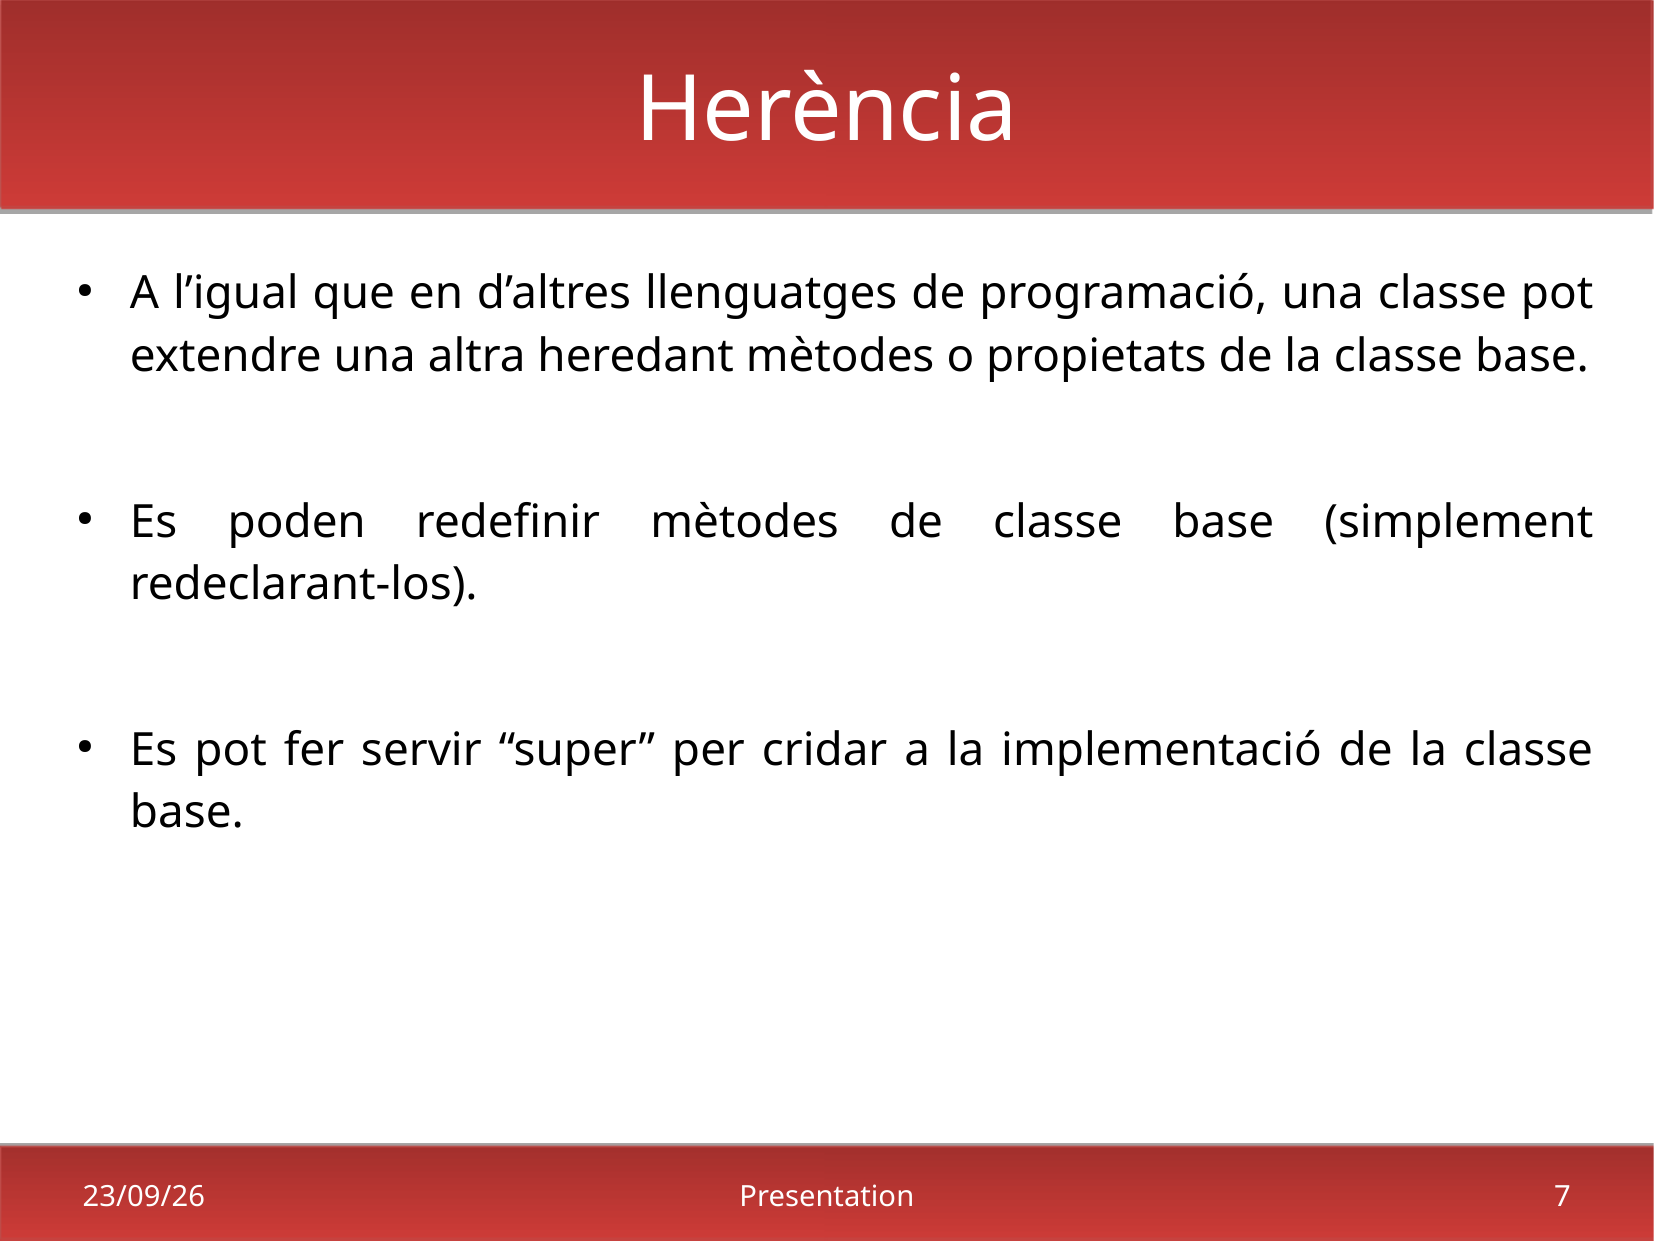

# Herència
A l’igual que en d’altres llenguatges de programació, una classe pot extendre una altra heredant mètodes o propietats de la classe base.
Es poden redefinir mètodes de classe base (simplement redeclarant-los).
Es pot fer servir “super” per cridar a la implementació de la classe base.
Presentation
7